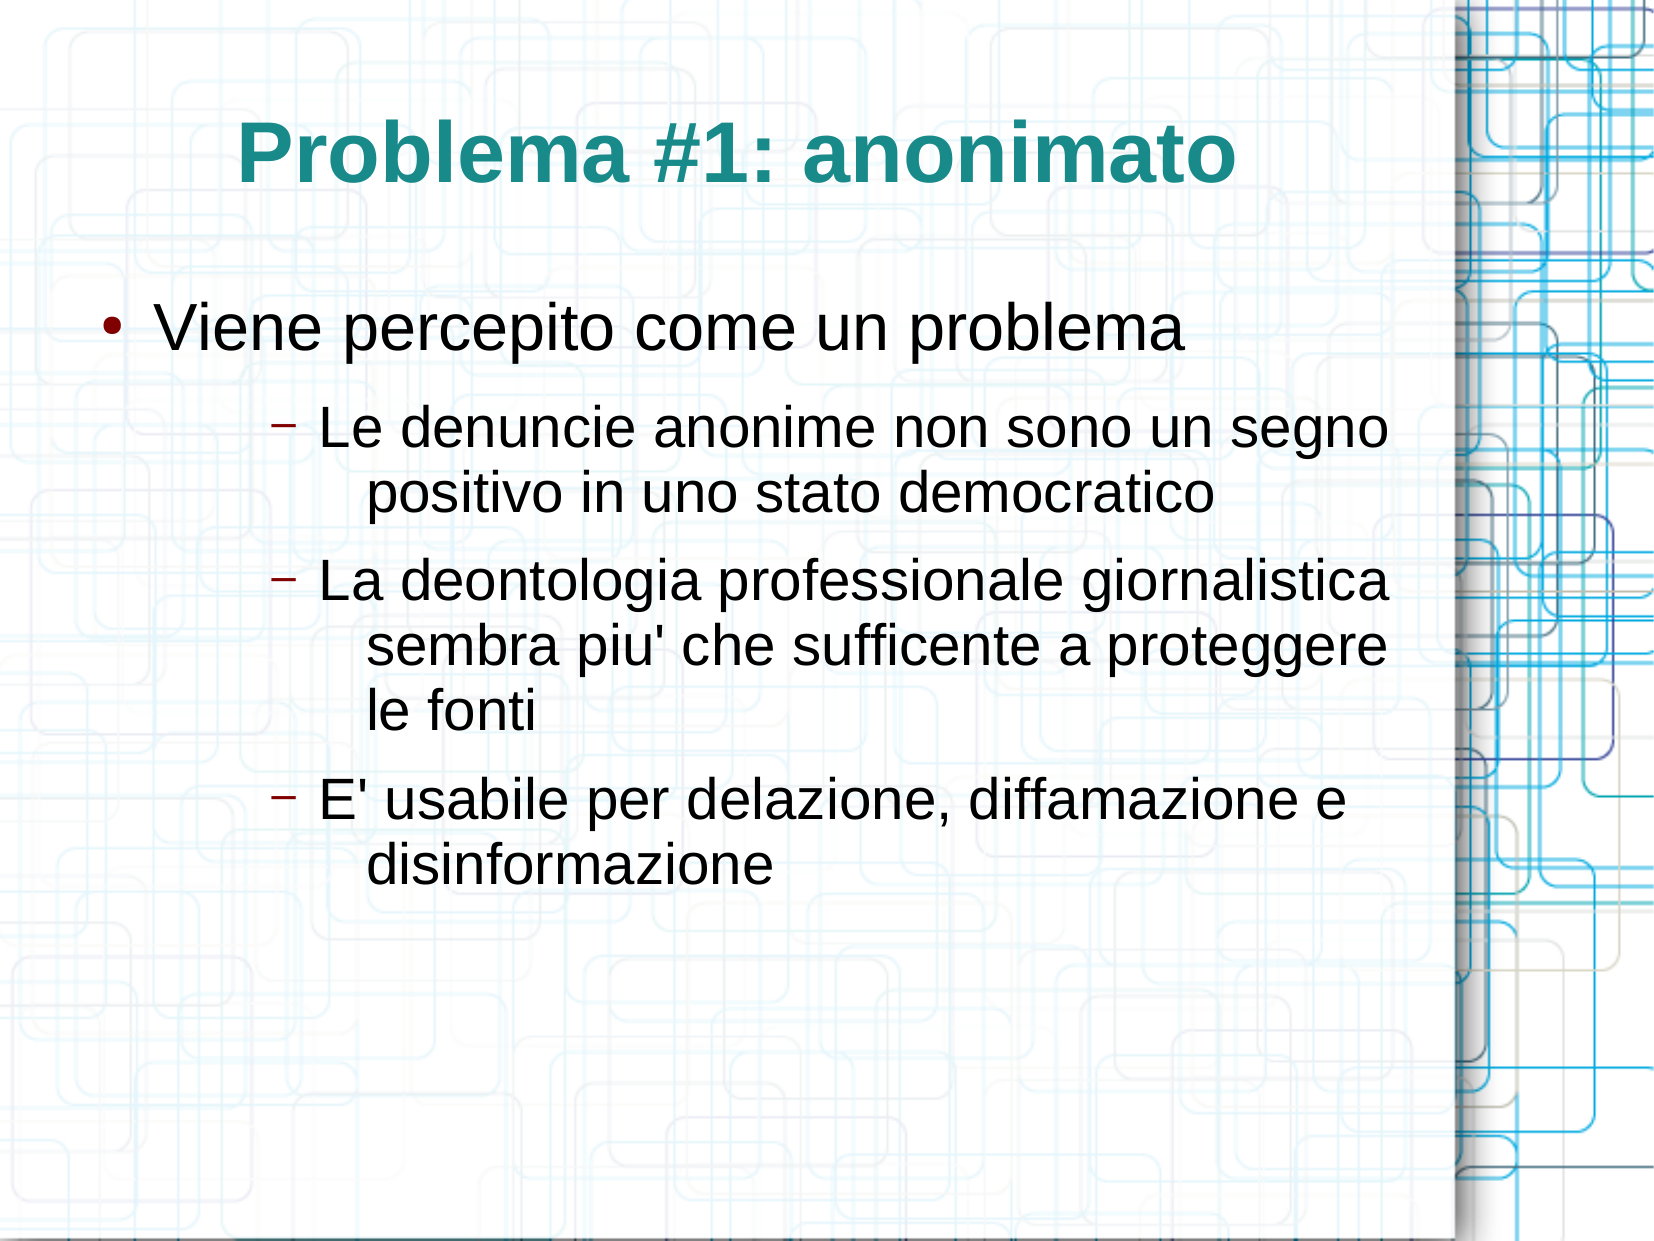

# Problema #1: anonimato
Viene percepito come un problema
Le denuncie anonime non sono un segno positivo in uno stato democratico
La deontologia professionale giornalistica sembra piu' che sufficente a proteggere le fonti
E' usabile per delazione, diffamazione e disinformazione